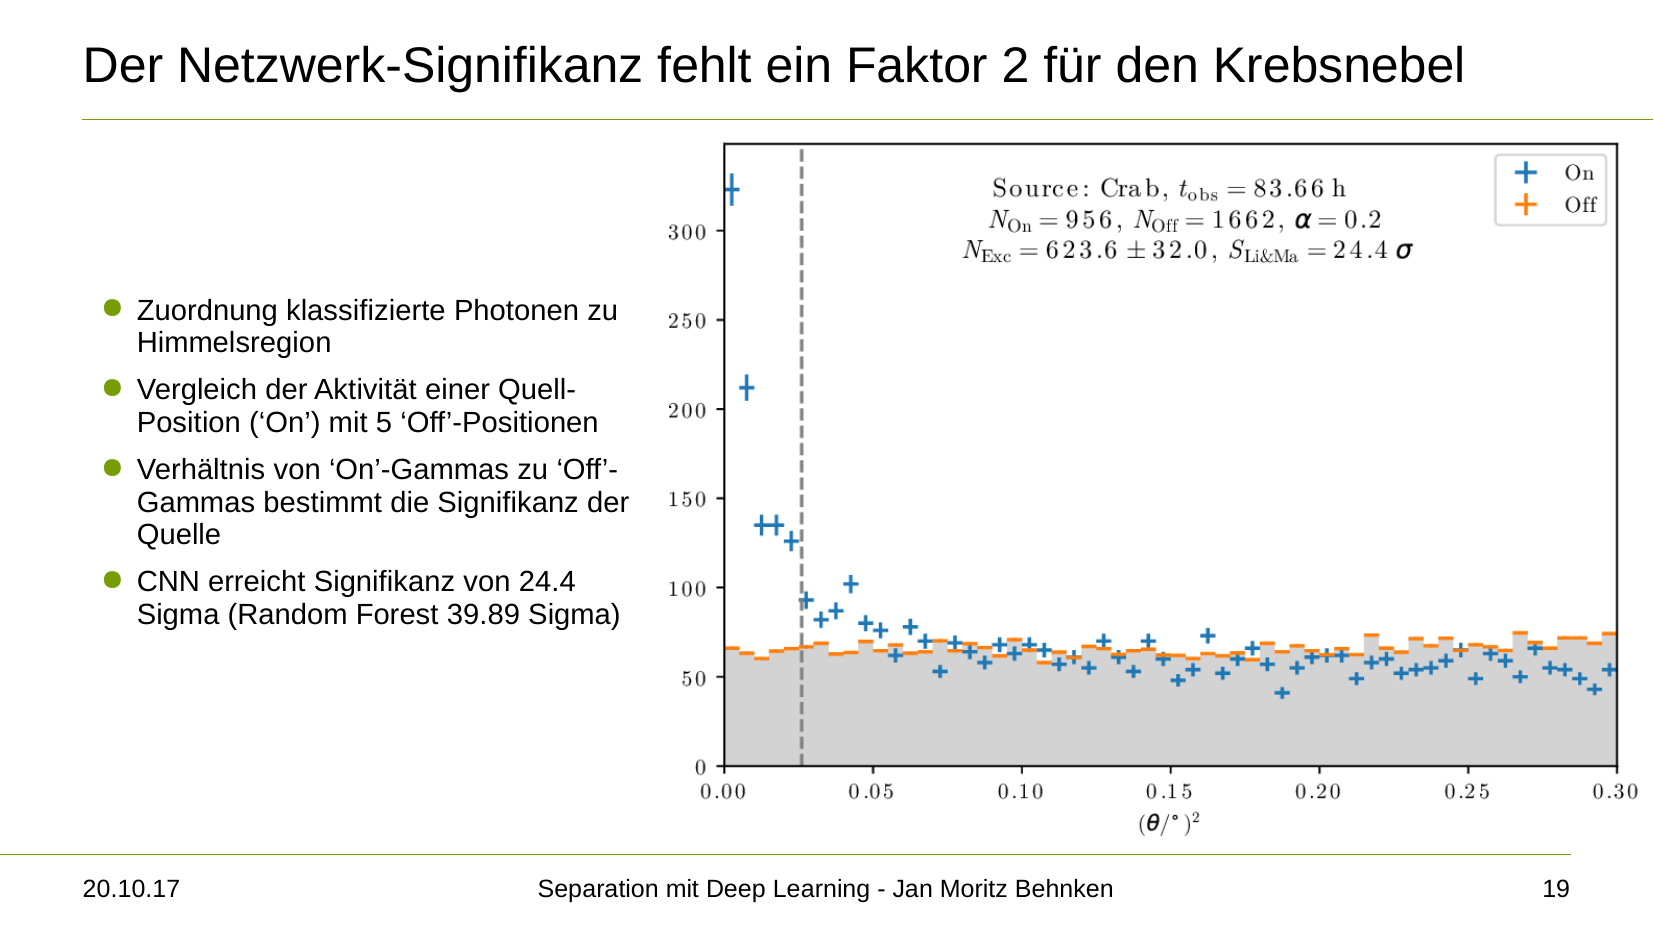

# Der Netzwerk-Signifikanz fehlt ein Faktor 2 für den Krebsnebel
Zuordnung klassifizierte Photonen zu Himmelsregion
Vergleich der Aktivität einer Quell-Position (‘On’) mit 5 ‘Off’-Positionen
Verhältnis von ‘On’-Gammas zu ‘Off’-Gammas bestimmt die Signifikanz der Quelle
CNN erreicht Signifikanz von 24.4 Sigma (Random Forest 39.89 Sigma)
20.10.17
Separation mit Deep Learning - Jan Moritz Behnken
19